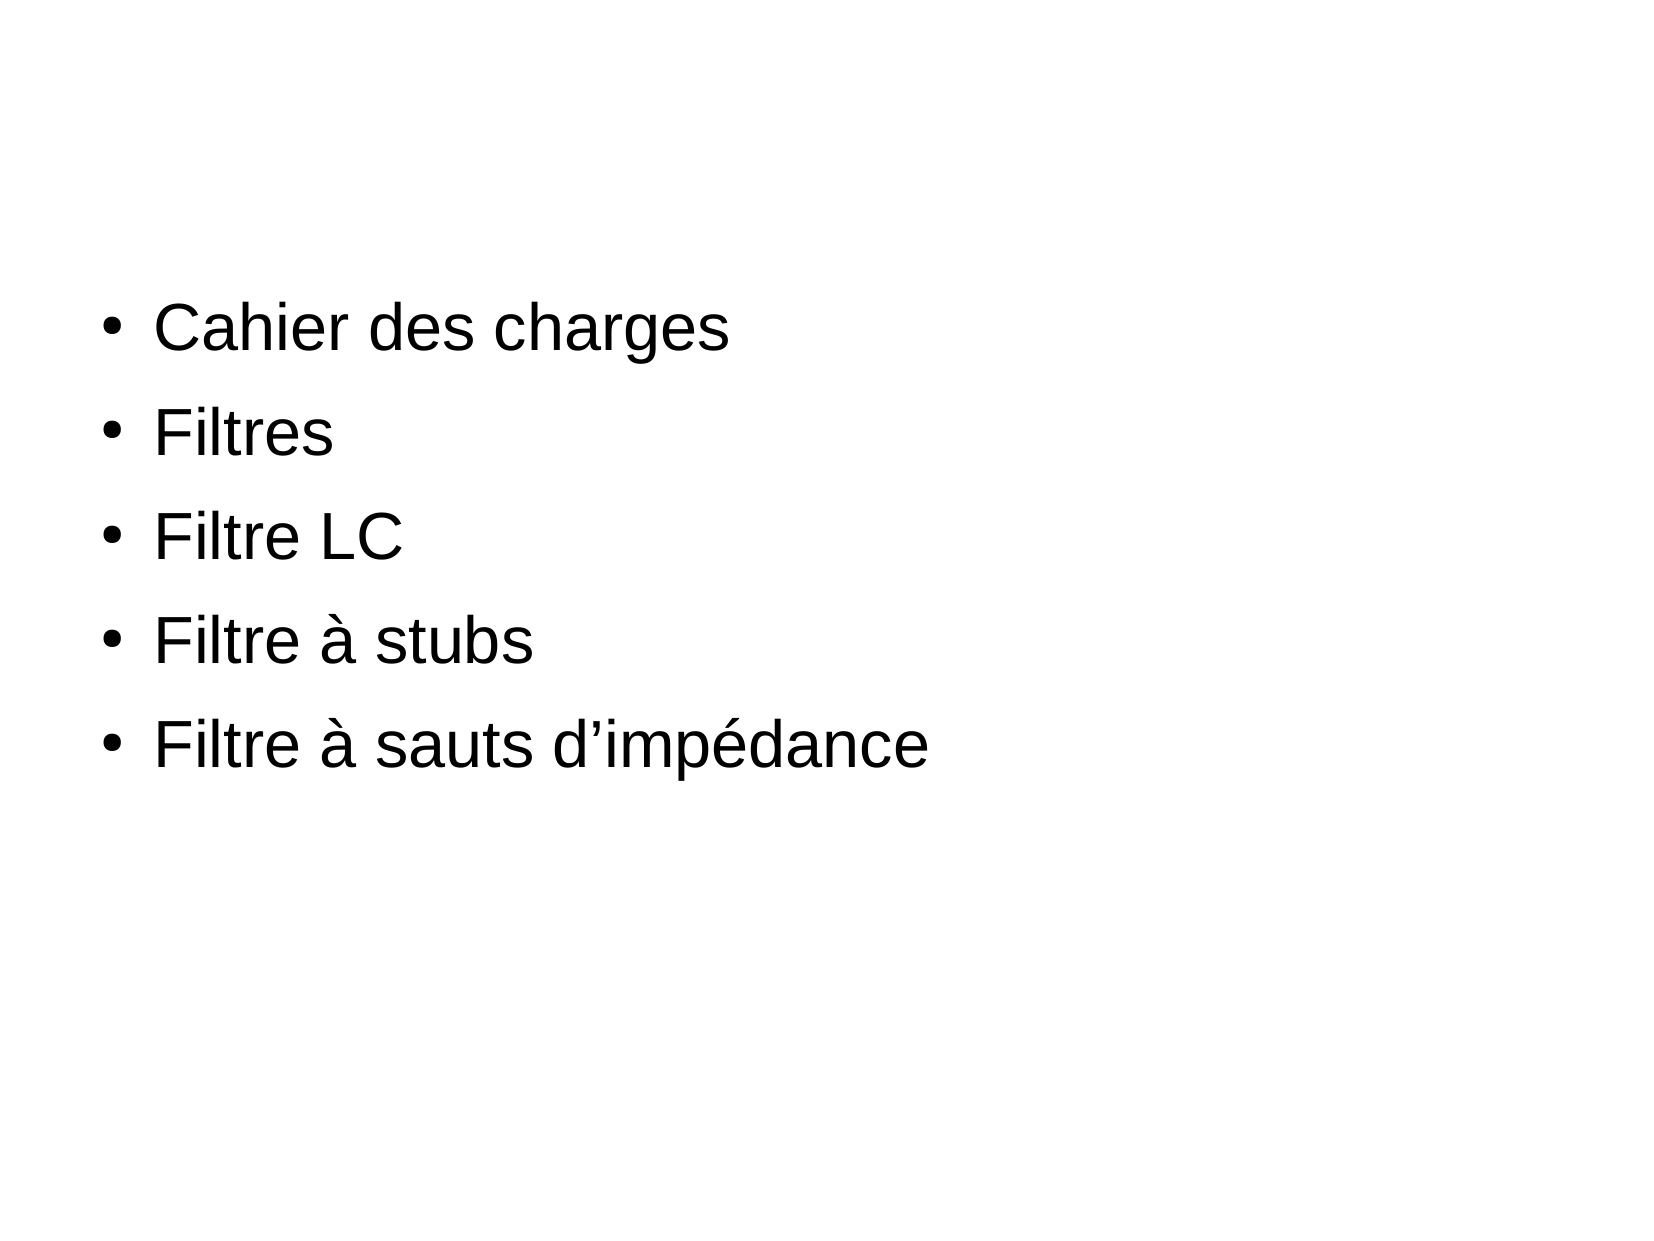

#
Cahier des charges
Filtres
Filtre LC
Filtre à stubs
Filtre à sauts d’impédance